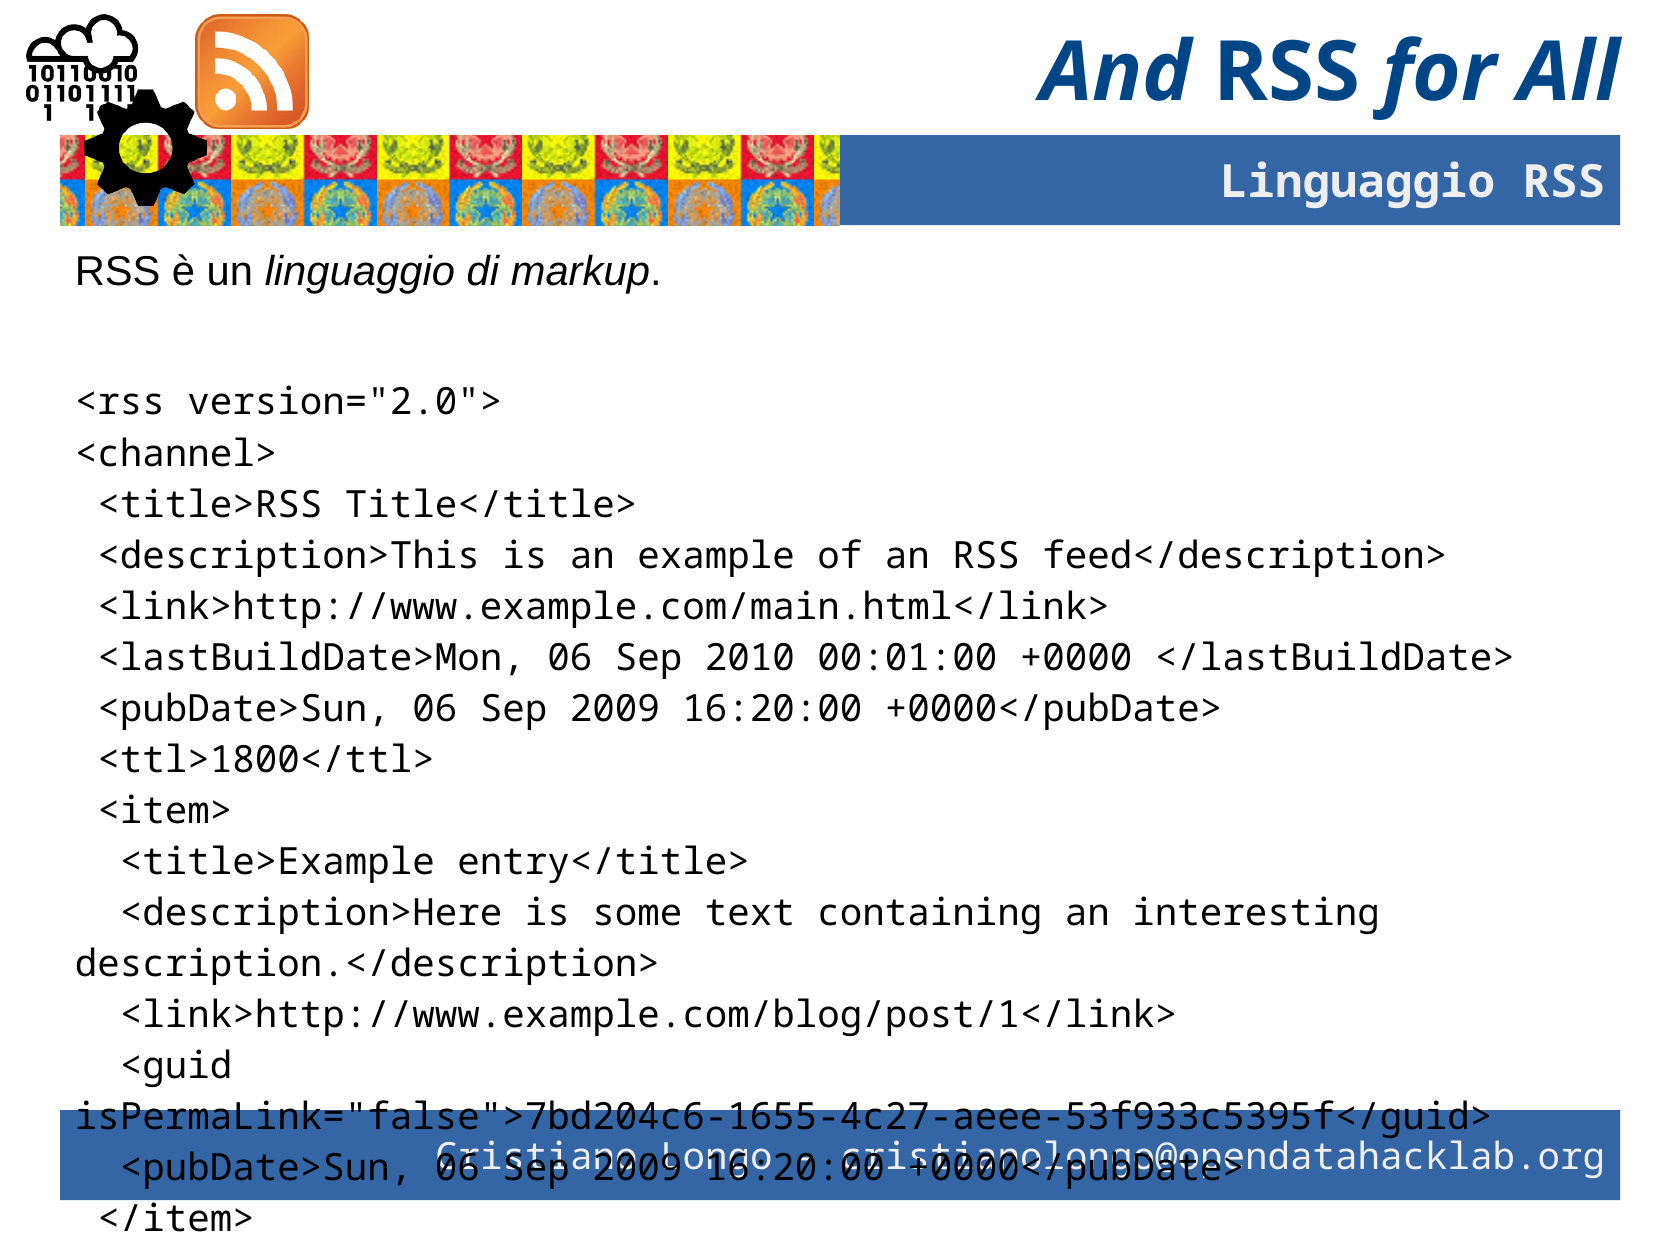

And RSS for All
Linguaggio RSS
RSS è un linguaggio di markup.
<rss version="2.0">
<channel>
 <title>RSS Title</title>
 <description>This is an example of an RSS feed</description>
 <link>http://www.example.com/main.html</link>
 <lastBuildDate>Mon, 06 Sep 2010 00:01:00 +0000 </lastBuildDate>
 <pubDate>Sun, 06 Sep 2009 16:20:00 +0000</pubDate>
 <ttl>1800</ttl>
 <item>
 <title>Example entry</title>
 <description>Here is some text containing an interesting description.</description>
 <link>http://www.example.com/blog/post/1</link>
 <guid isPermaLink="false">7bd204c6-1655-4c27-aeee-53f933c5395f</guid>
 <pubDate>Sun, 06 Sep 2009 16:20:00 +0000</pubDate>
 </item>
</channel>
</rss>
Cristiano Longo – cristianolongo@opendatahacklab.org